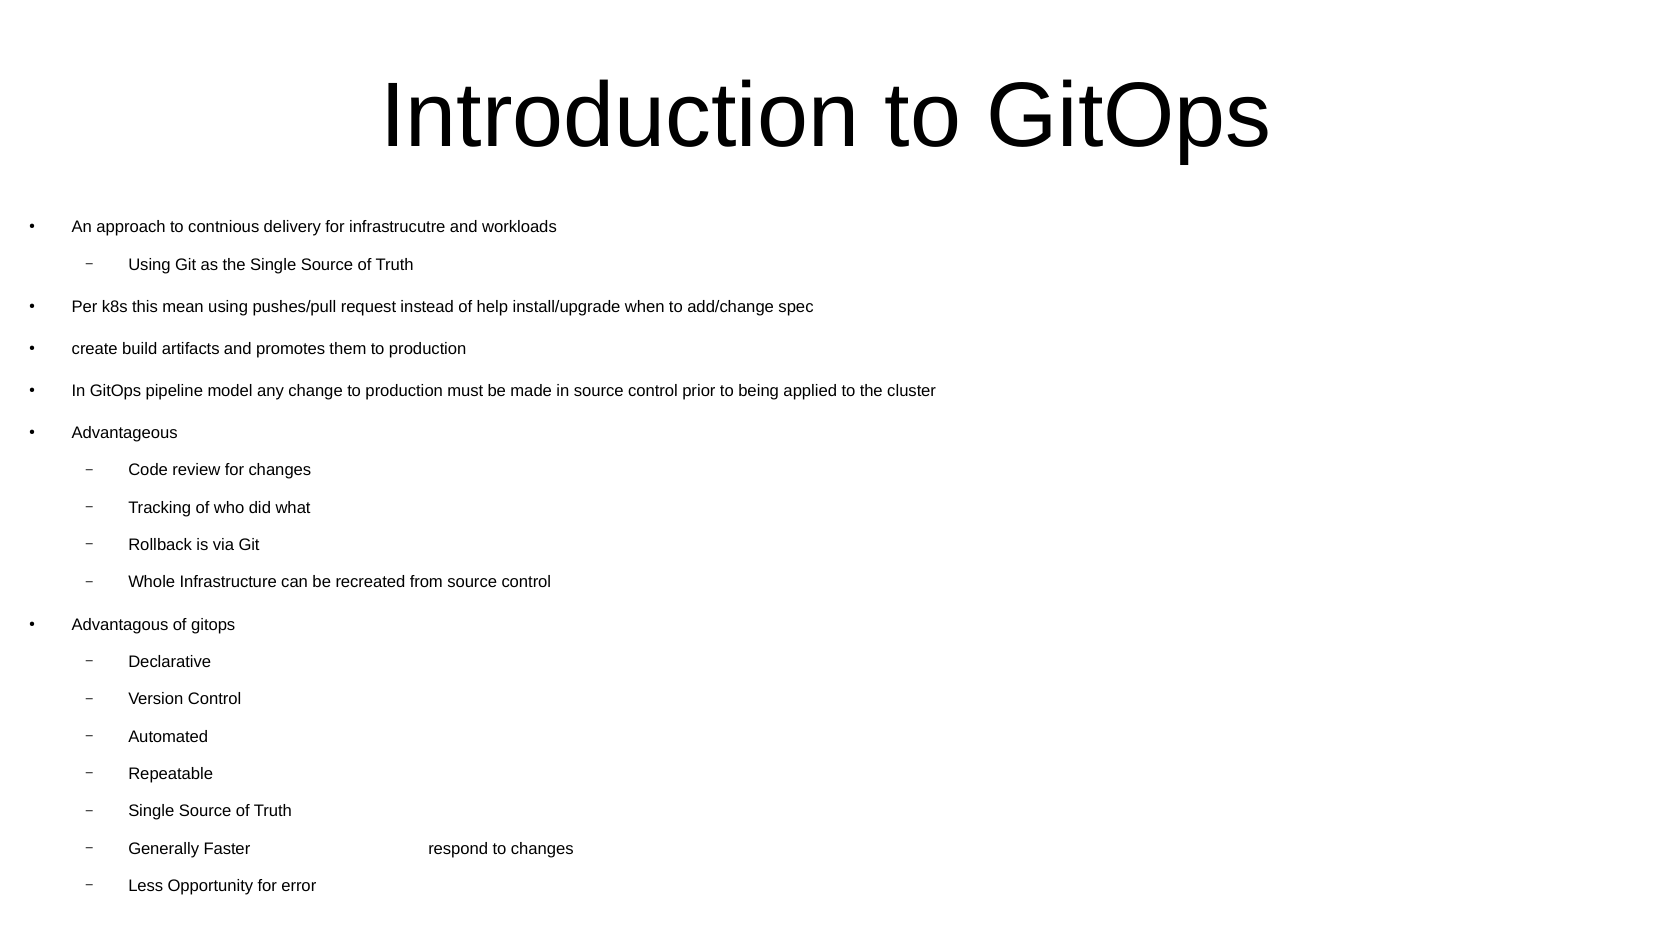

# Introduction to GitOps
An approach to contnious delivery for infrastrucutre and workloads
Using Git as the Single Source of Truth
Per k8s this mean using pushes/pull request instead of help install/upgrade when to add/change spec
create build artifacts and promotes them to production
In GitOps pipeline model any change to production must be made in source control prior to being applied to the cluster
Advantageous
Code review for changes
Tracking of who did what
Rollback is via Git
Whole Infrastructure can be recreated from source control
Advantagous of gitops
Declarative
Version Control
Automated
Repeatable
Single Source of Truth
Generally Faster			respond to changes
Less Opportunity for error